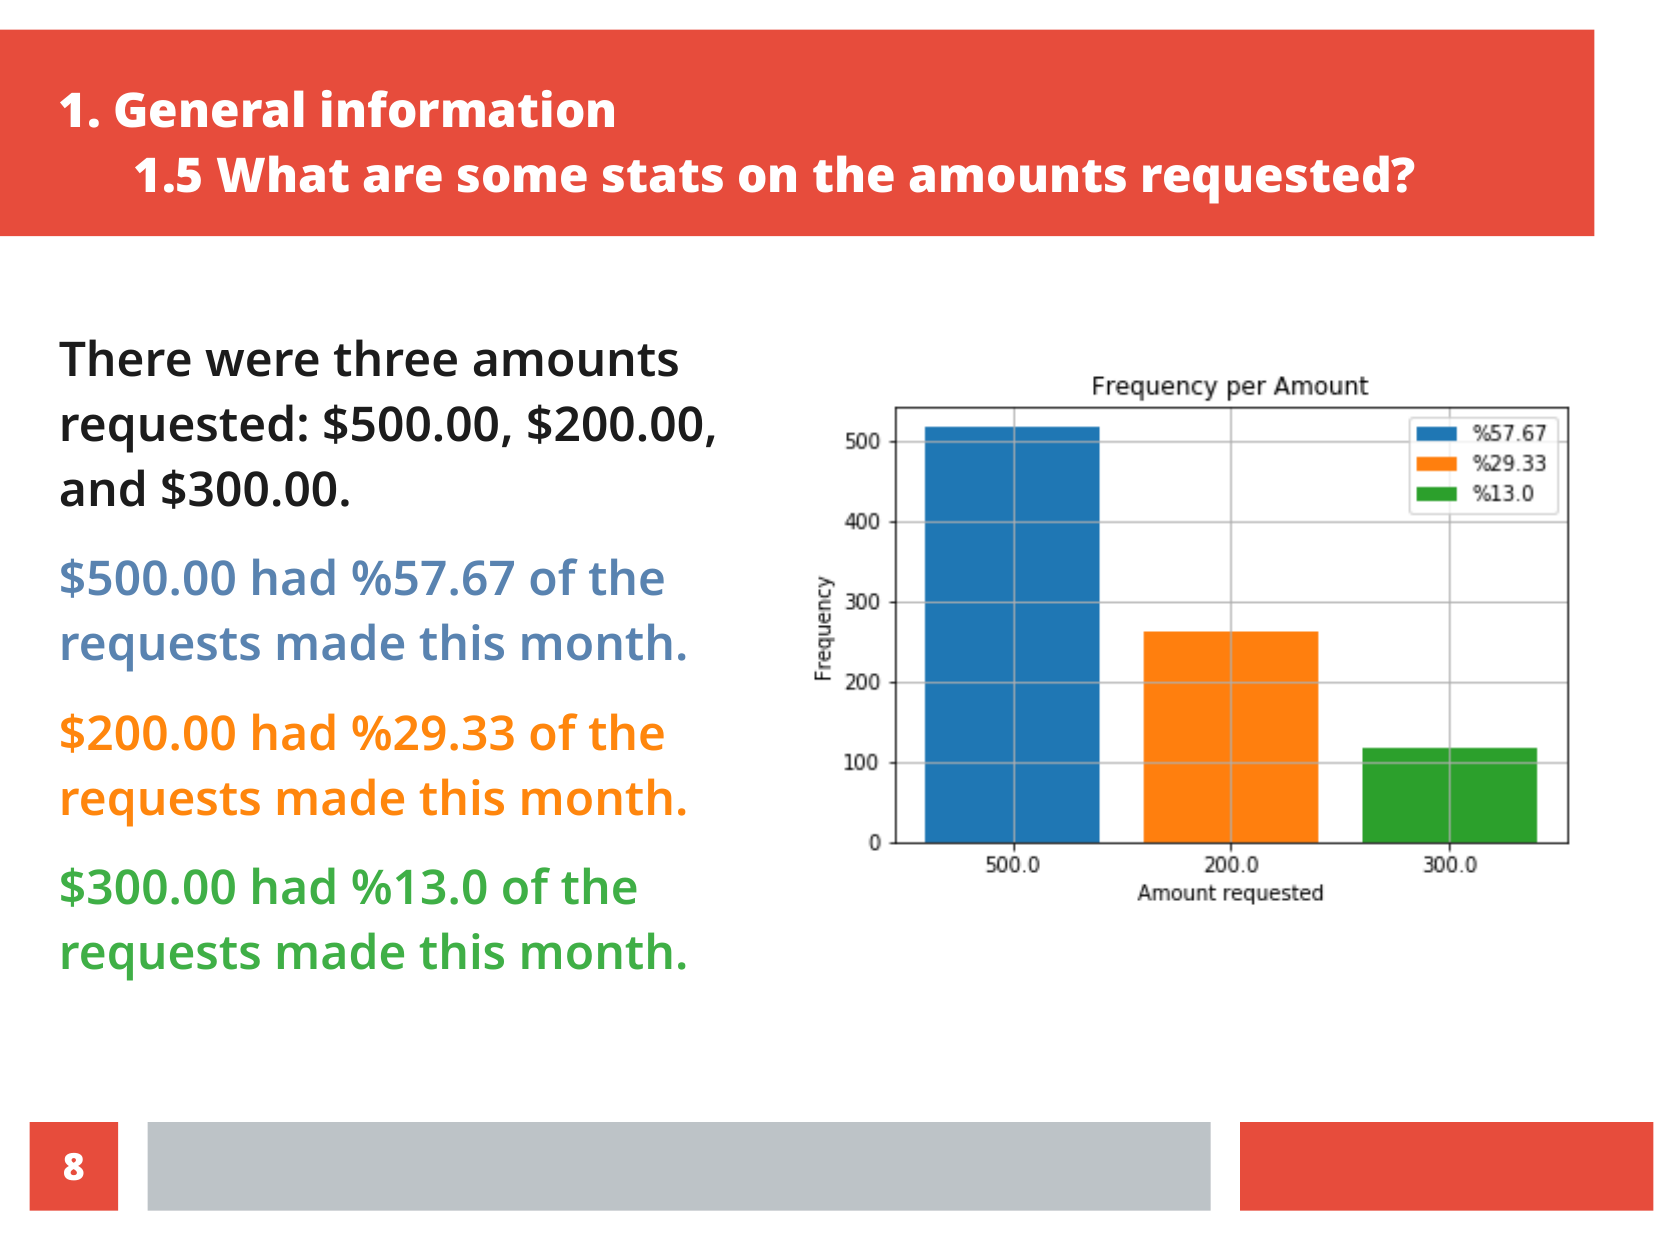

# 1. General information 1.5 What are some stats on the amounts requested?
There were three amounts requested: $500.00, $200.00, and $300.00.
$500.00 had %57.67 of the requests made this month.
$200.00 had %29.33 of the requests made this month.
$300.00 had %13.0 of the requests made this month.
8